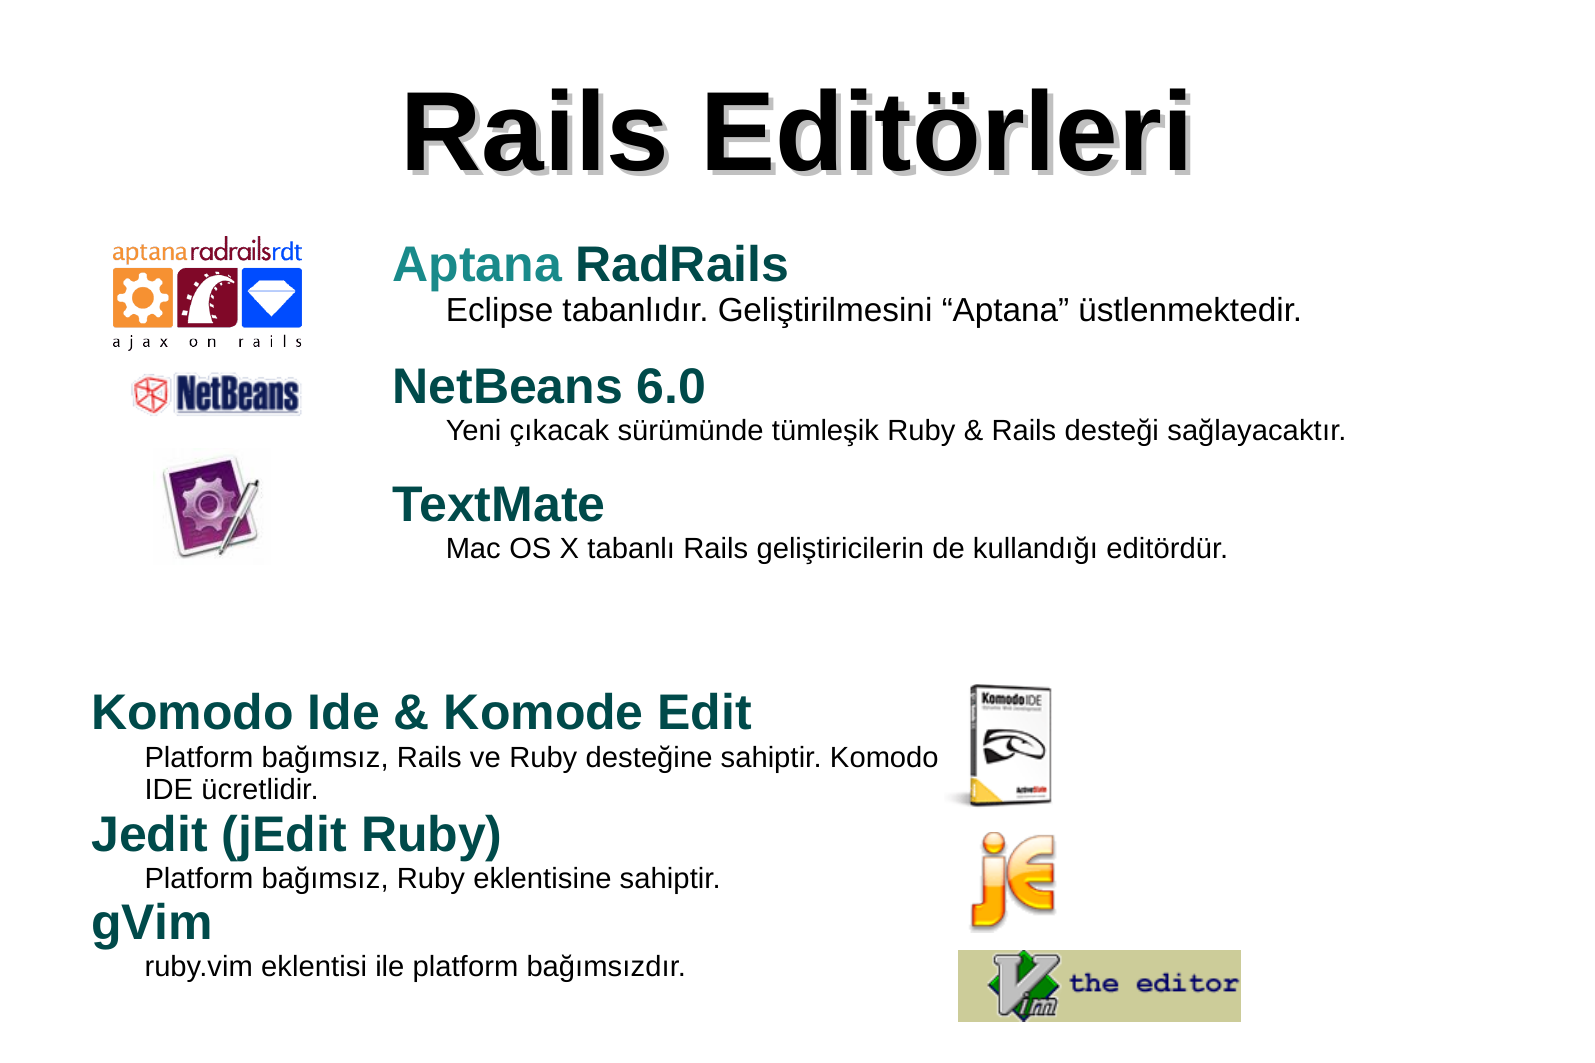

# Rails Editörleri
Aptana RadRails
Eclipse tabanlıdır. Geliştirilmesini “Aptana” üstlenmektedir.
NetBeans 6.0
Yeni çıkacak sürümünde tümleşik Ruby & Rails desteği sağlayacaktır.
TextMate
Mac OS X tabanlı Rails geliştiricilerin de kullandığı editördür.
Komodo Ide & Komode Edit
Platform bağımsız, Rails ve Ruby desteğine sahiptir. Komodo IDE ücretlidir.
Jedit (jEdit Ruby)
Platform bağımsız, Ruby eklentisine sahiptir.
gVim
ruby.vim eklentisi ile platform bağımsızdır.